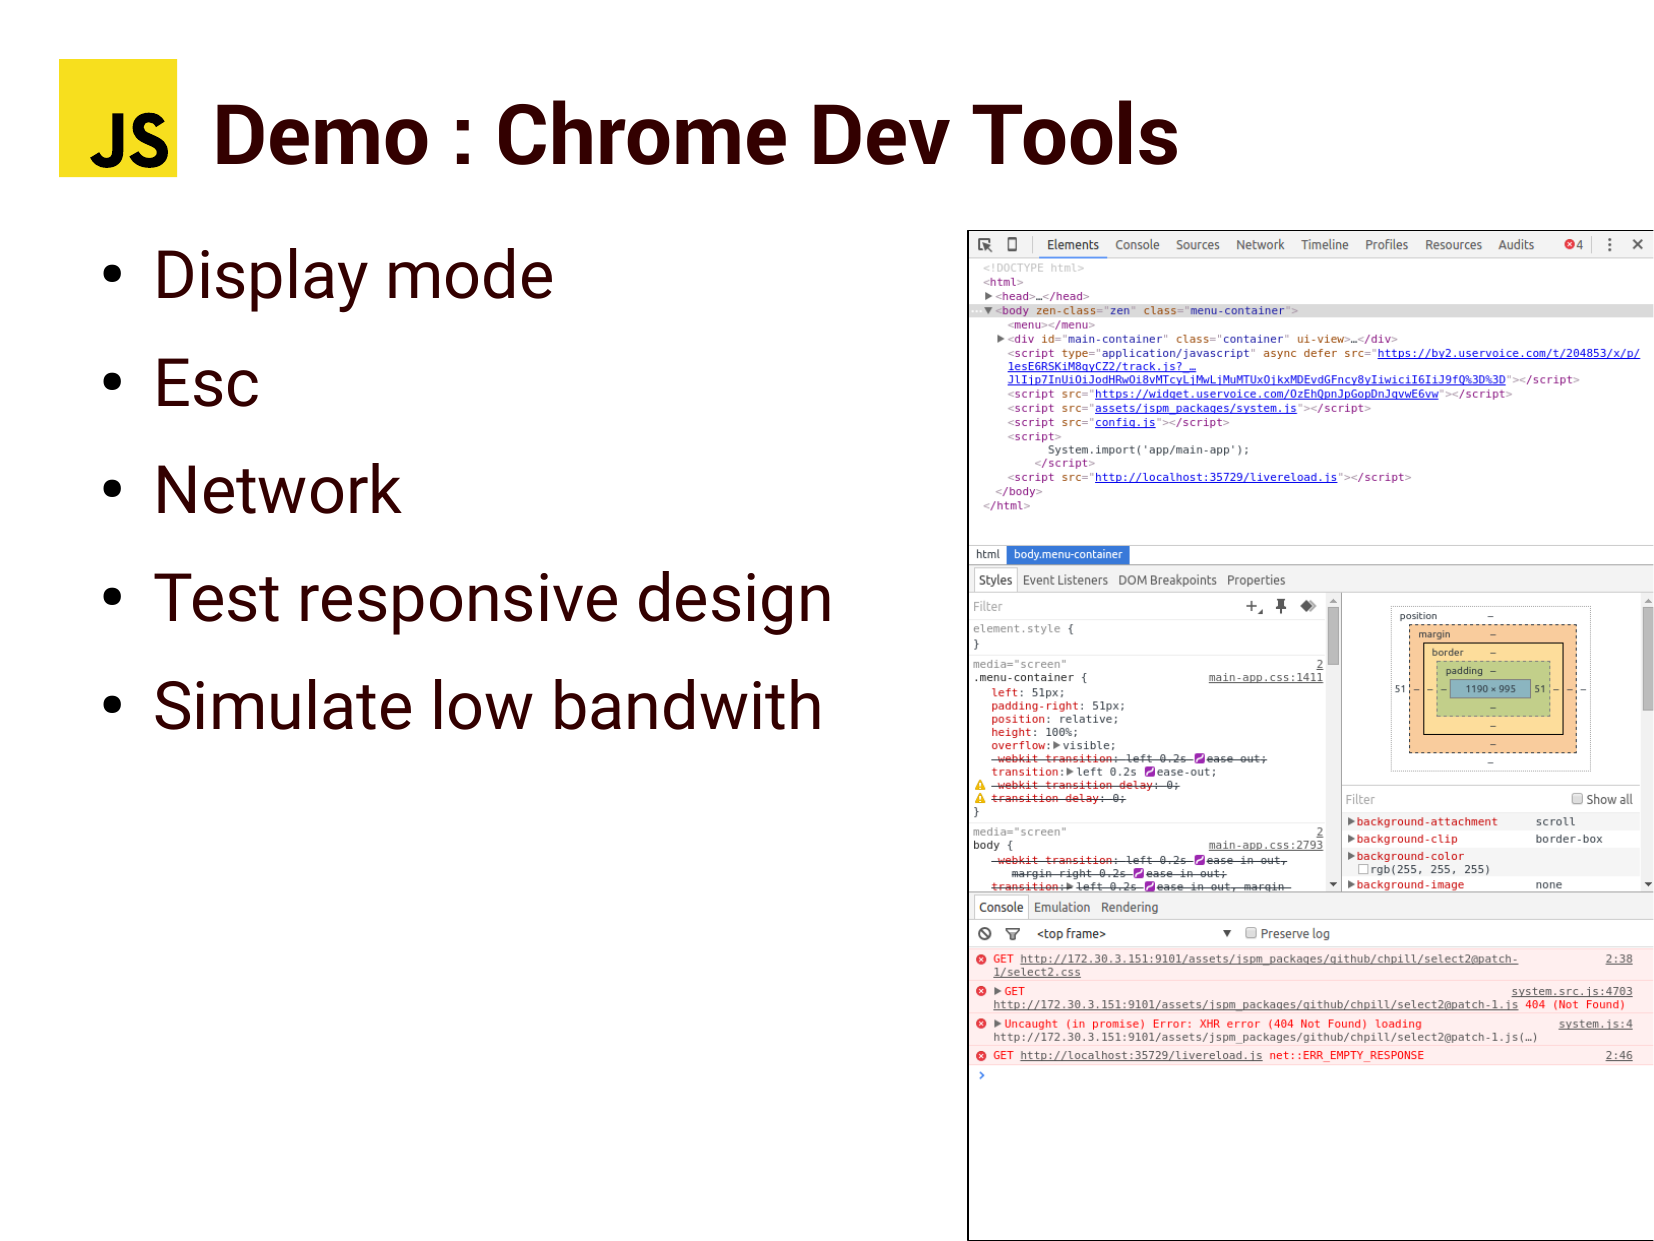

# Demo : Chrome Dev Tools
Display mode
Esc
Network
Test responsive design
Simulate low bandwith